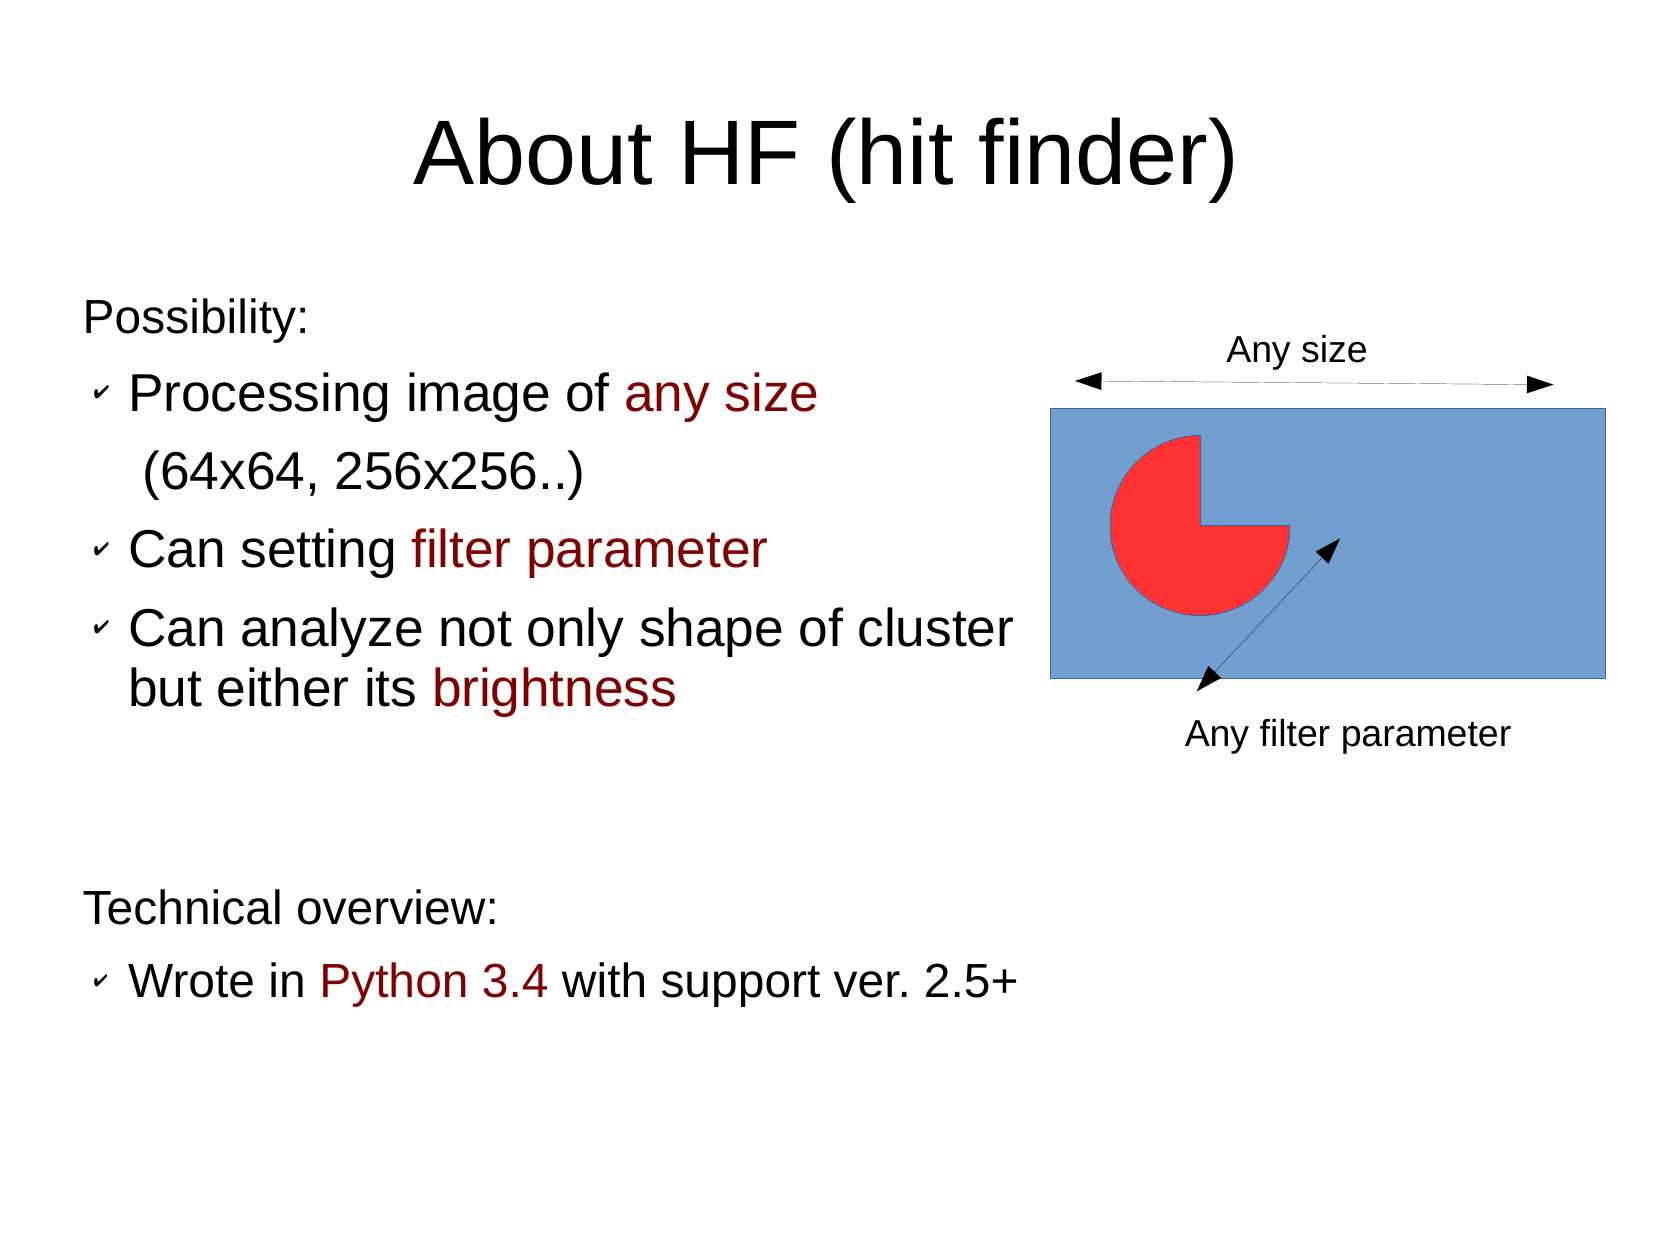

# About HF (hit finder)
Possibility:
Processing image of any size
 (64x64, 256x256..)
Can setting filter parameter
Can analyze not only shape of cluster
but either its brightness
Technical overview:
Wrote in Python 3.4 with support ver. 2.5+
Any size
Any filter parameter